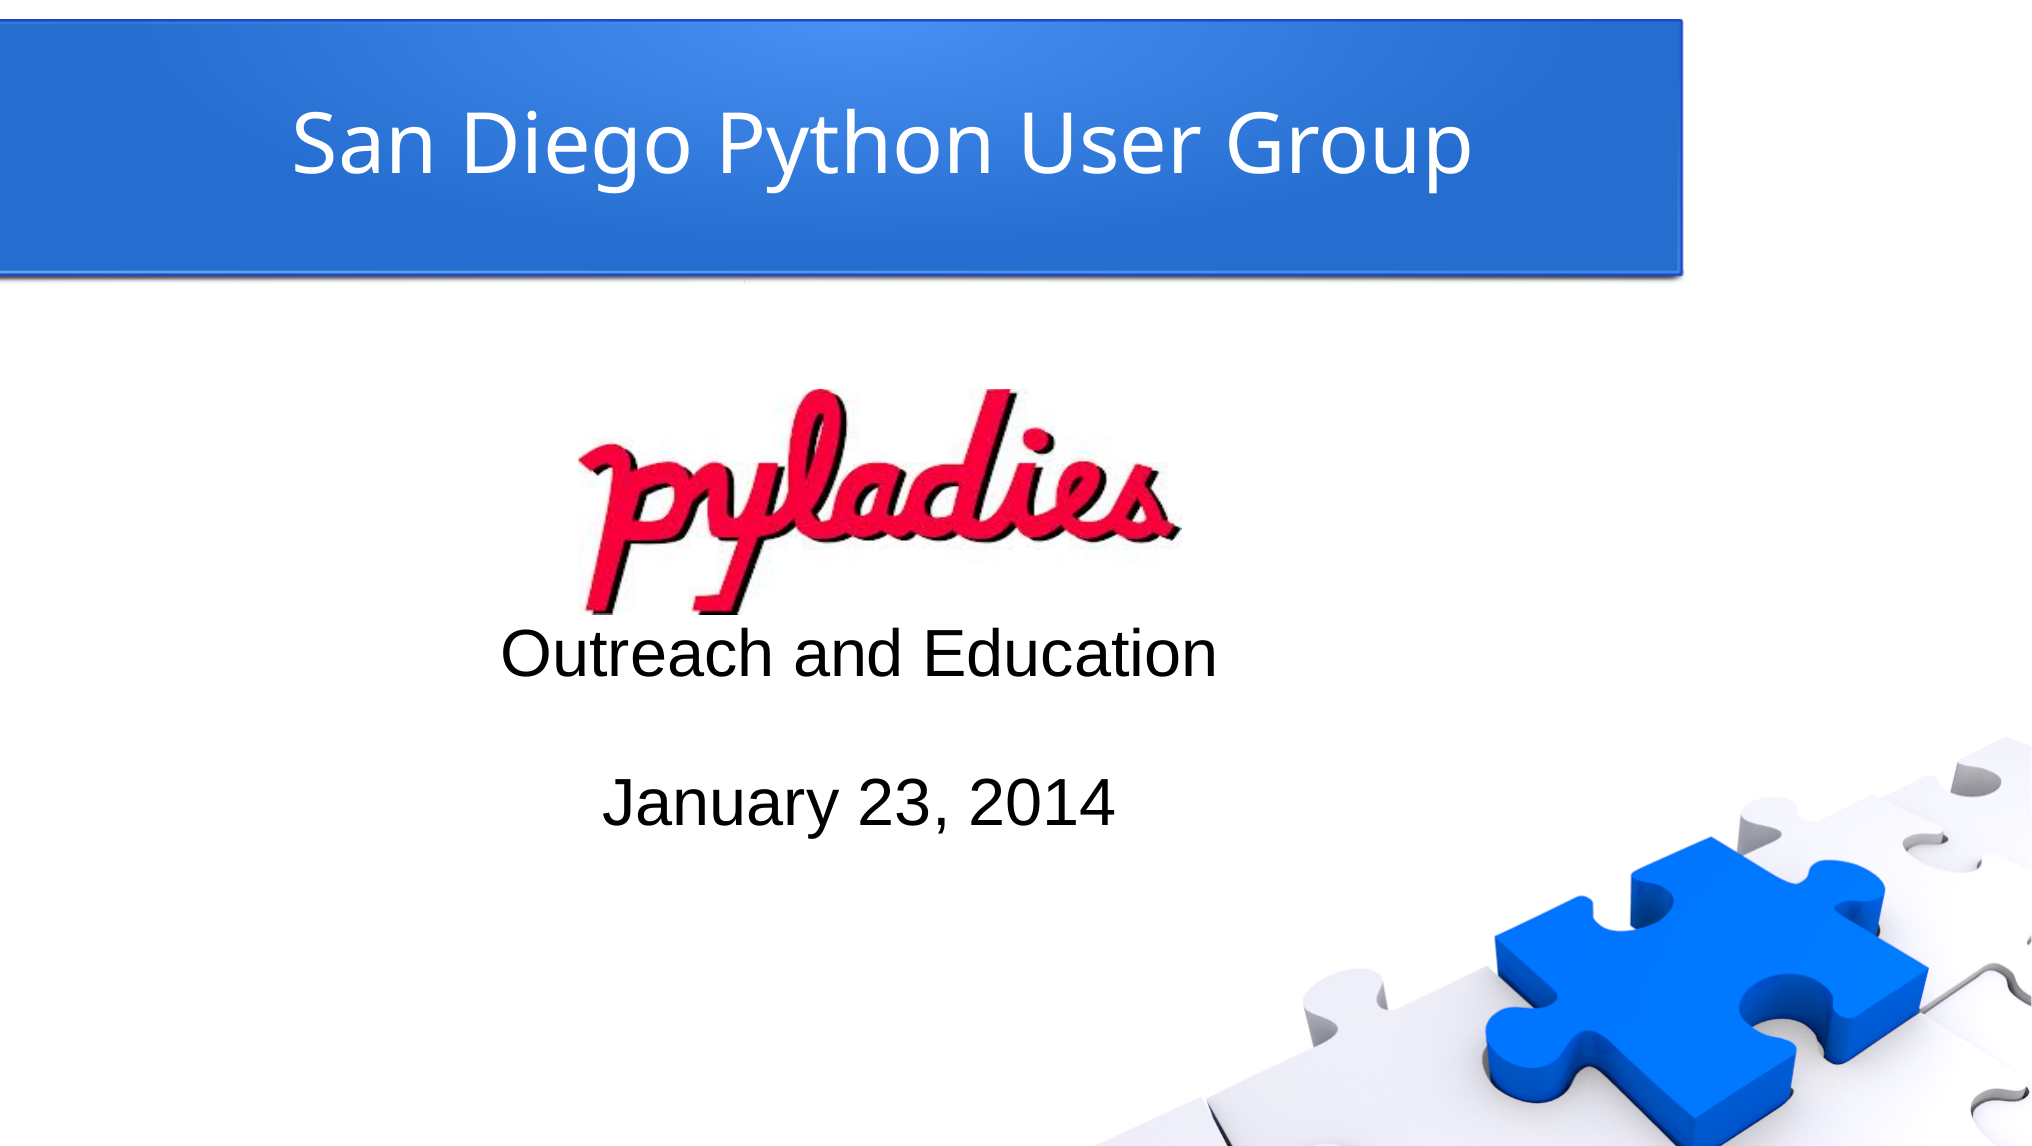

# San Diego Python User Group
Outreach and Education
January 23, 2014